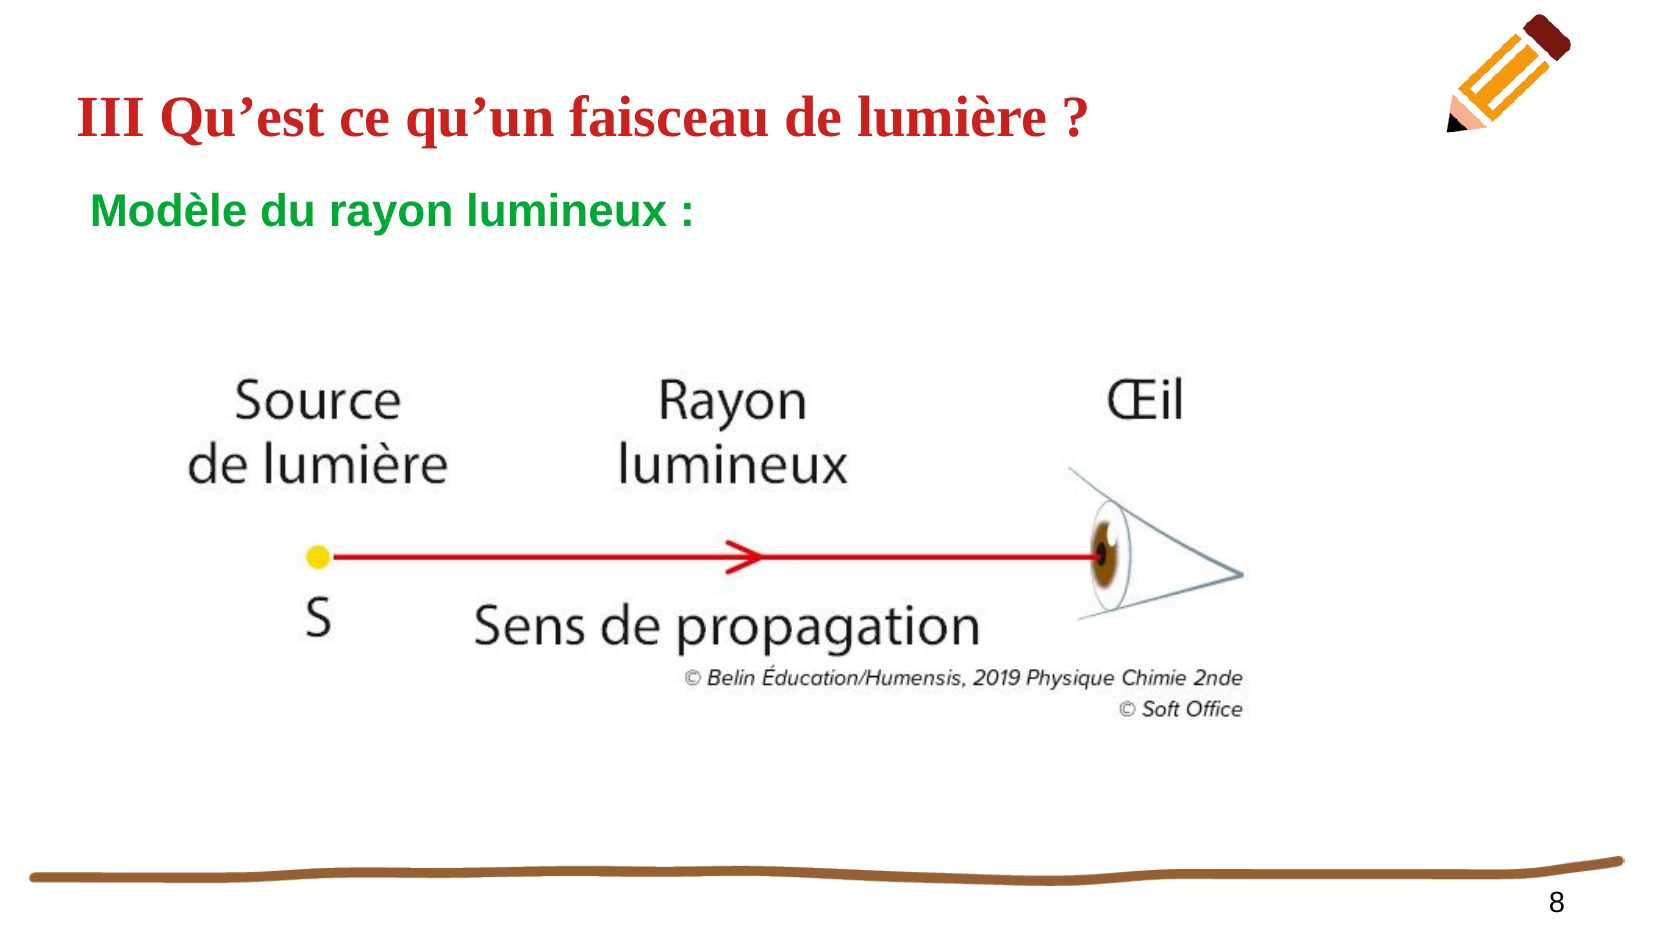

# III Qu’est ce qu’un faisceau de lumière ?
Modèle du rayon lumineux :
8